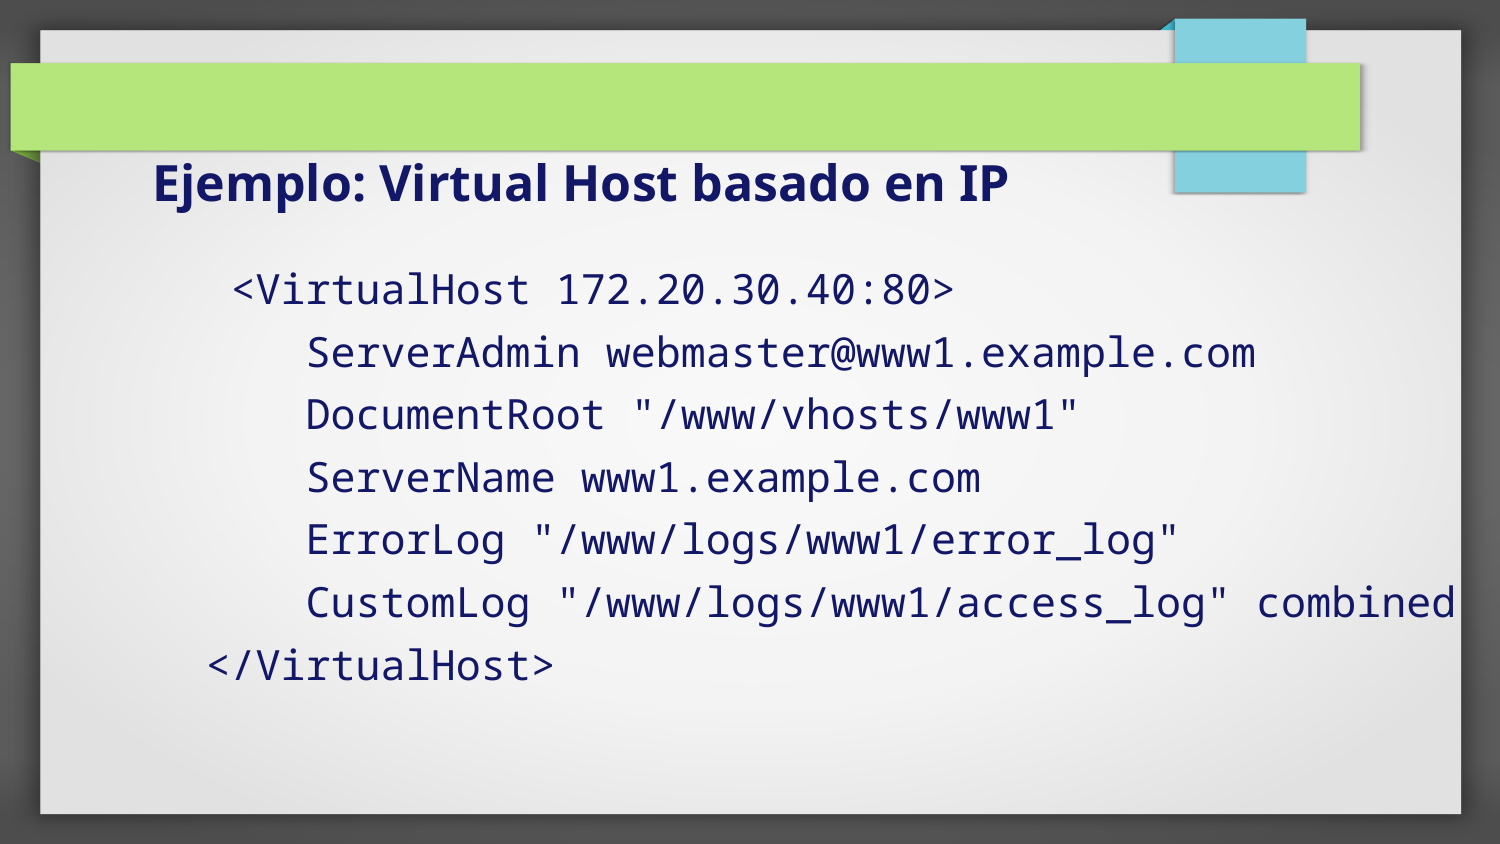

# Ejemplo: Virtual Host basado en IP
 <VirtualHost 172.20.30.40:80>
 ServerAdmin webmaster@www1.example.com
 DocumentRoot "/www/vhosts/www1"
 ServerName www1.example.com
 ErrorLog "/www/logs/www1/error_log"
 CustomLog "/www/logs/www1/access_log" combined
</VirtualHost>